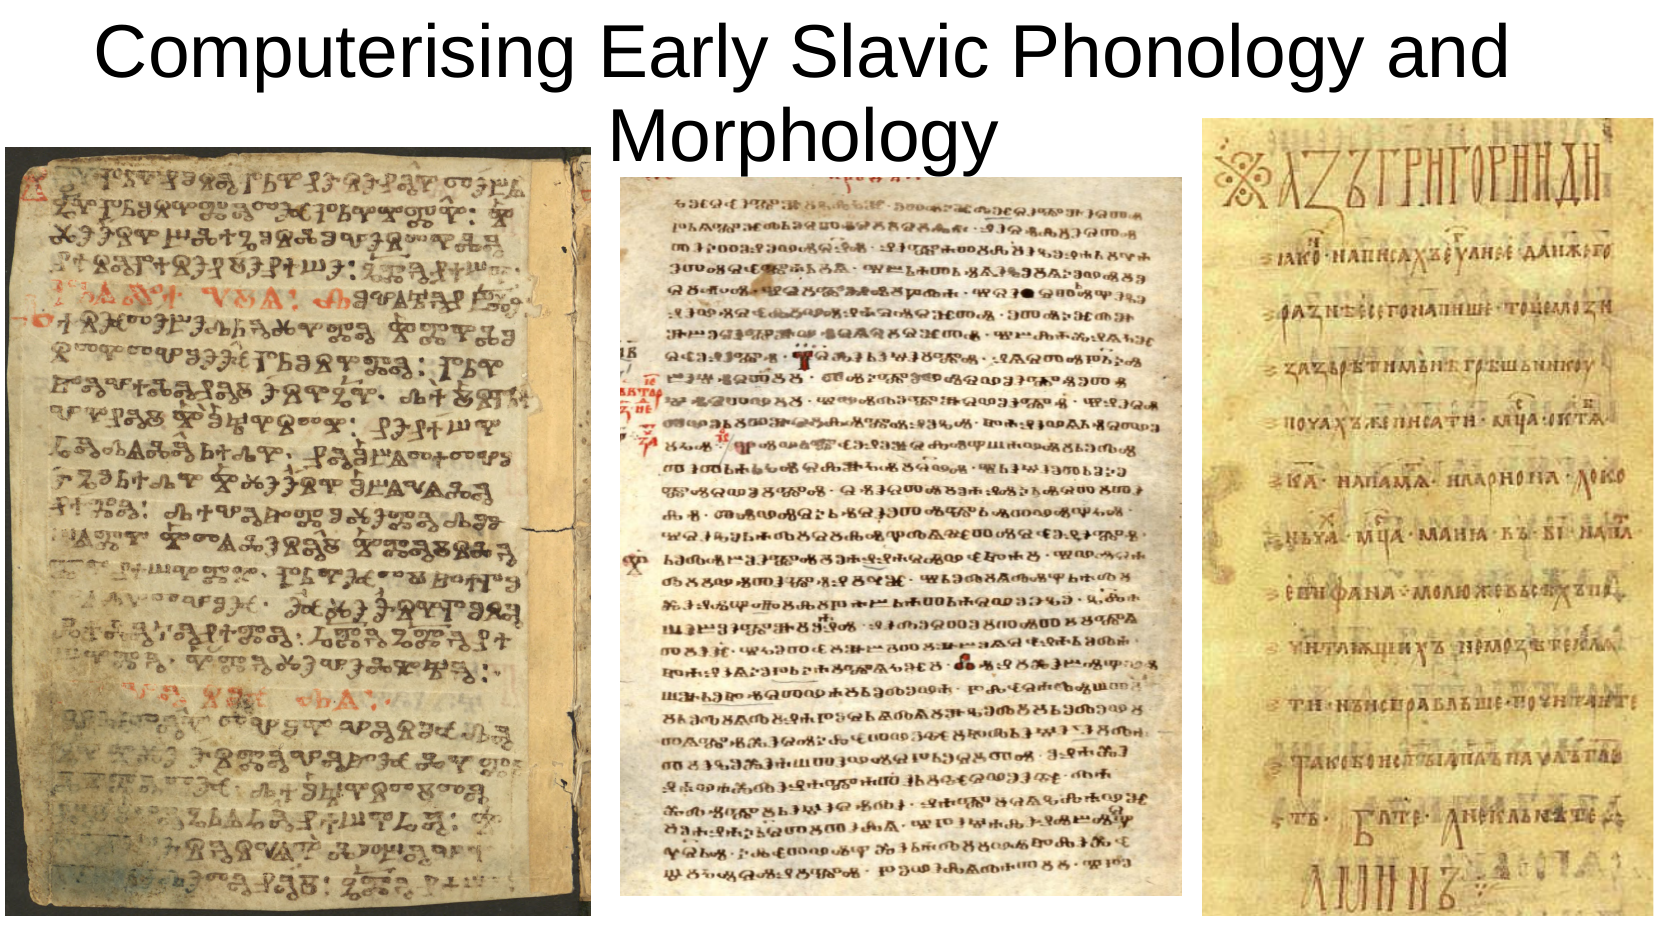

# Computerising Early Slavic Phonology and Morphology